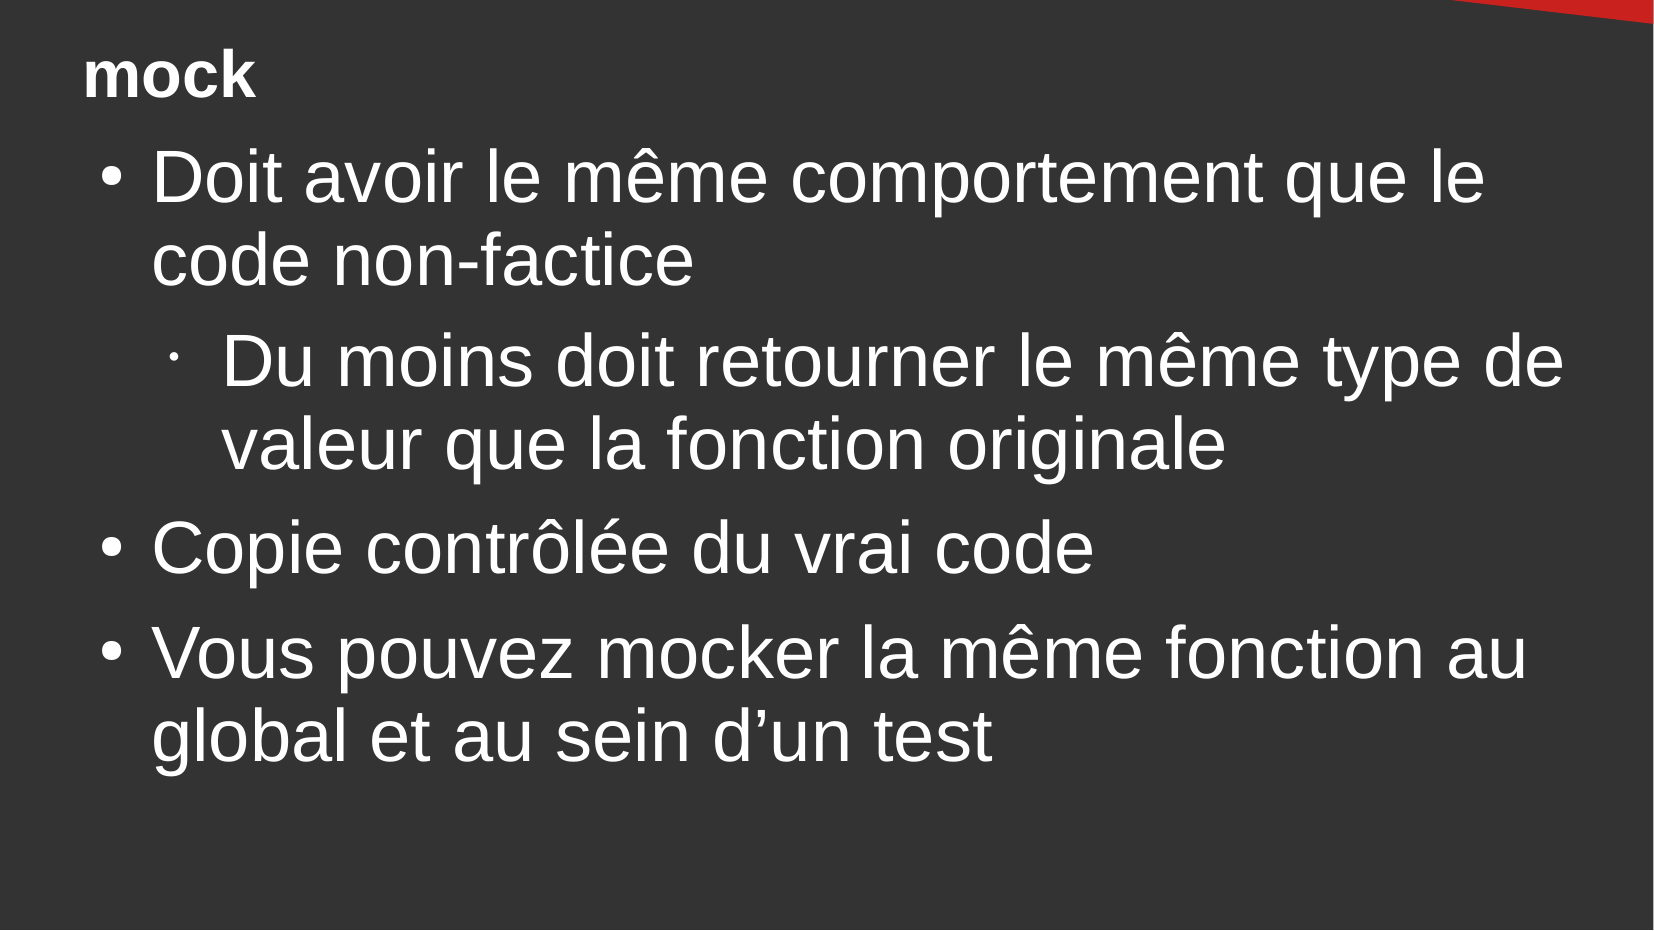

# mock
Doit avoir le même comportement que le code non-factice
Du moins doit retourner le même type de valeur que la fonction originale
Copie contrôlée du vrai code
Vous pouvez mocker la même fonction au global et au sein d’un test